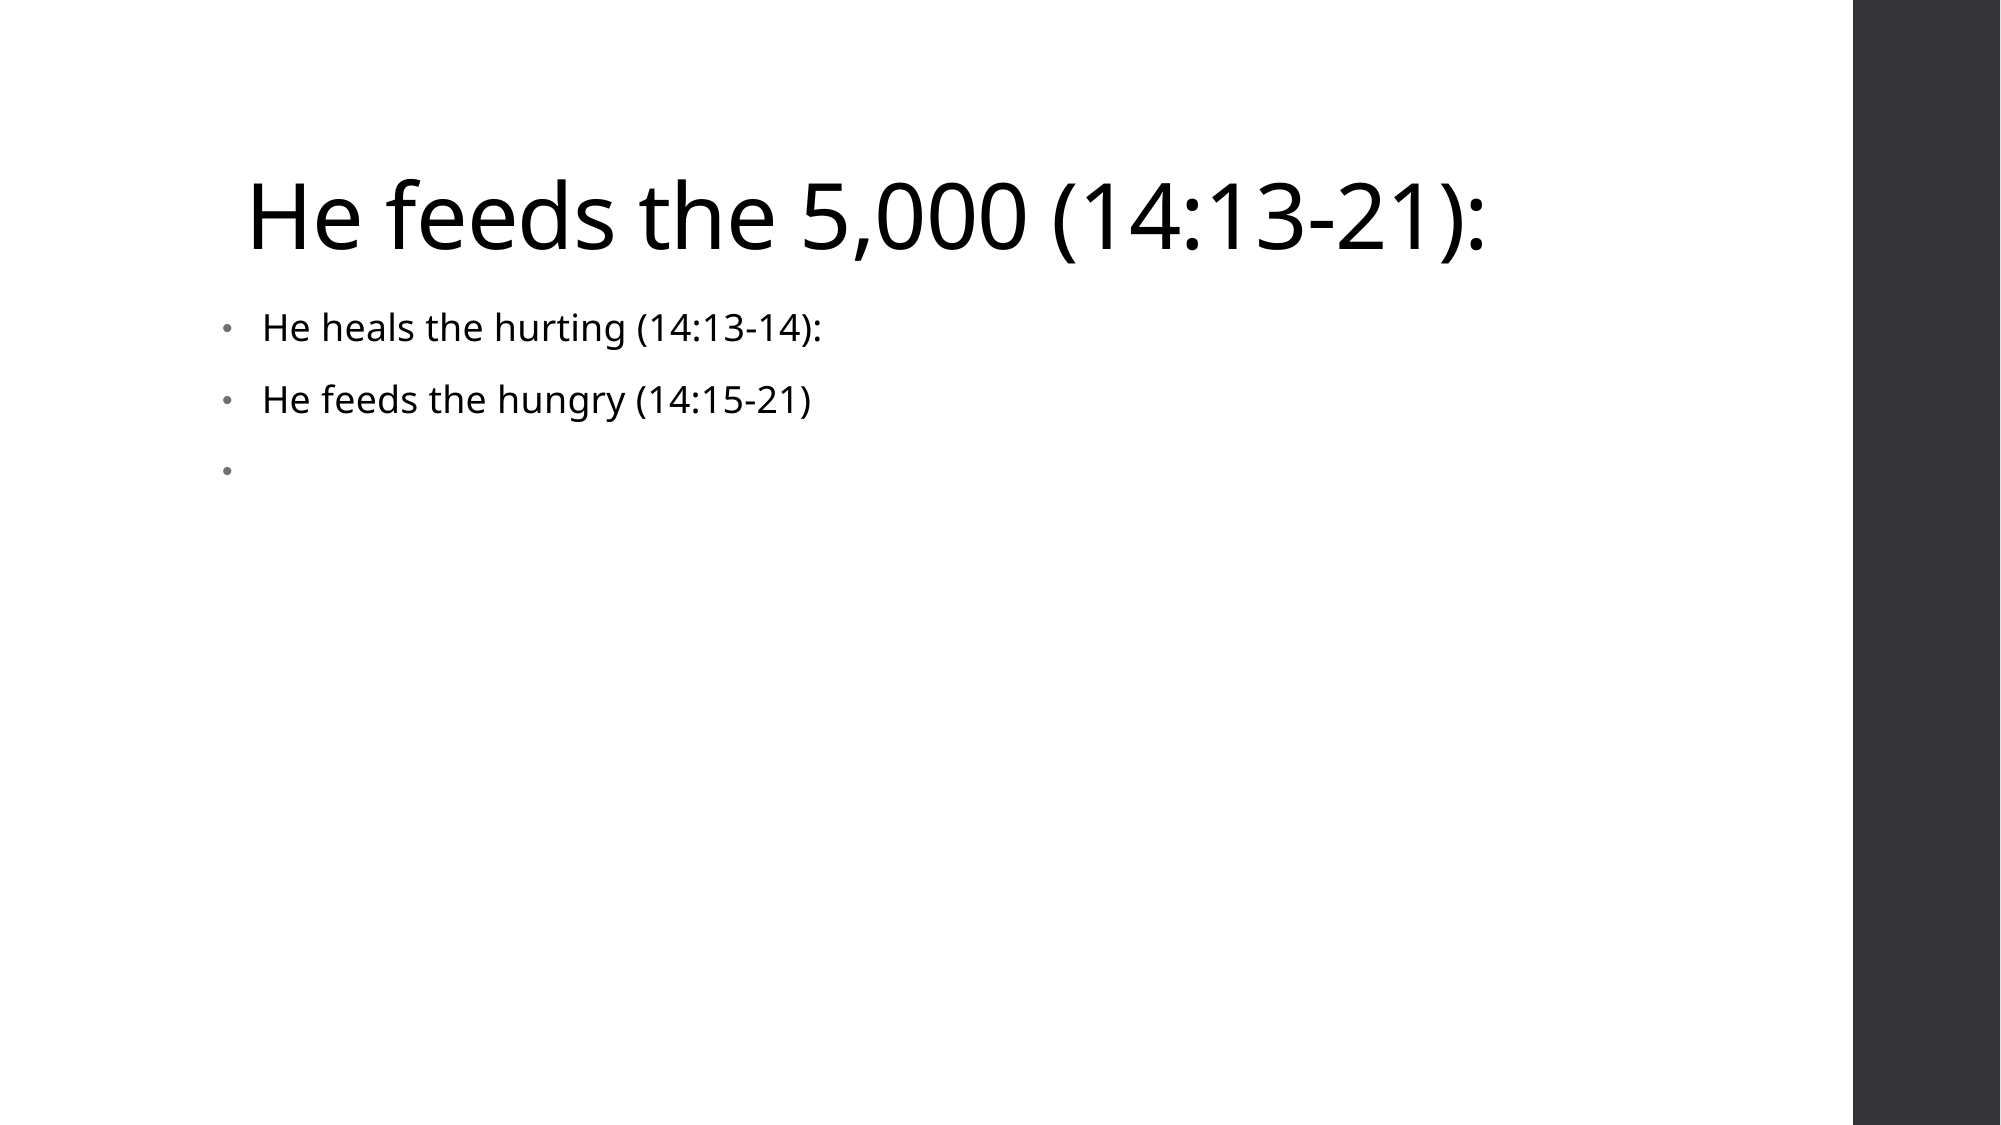

# He feeds the 5,000 (14:13-21):
 He heals the hurting (14:13-14):
 He feeds the hungry (14:15-21)